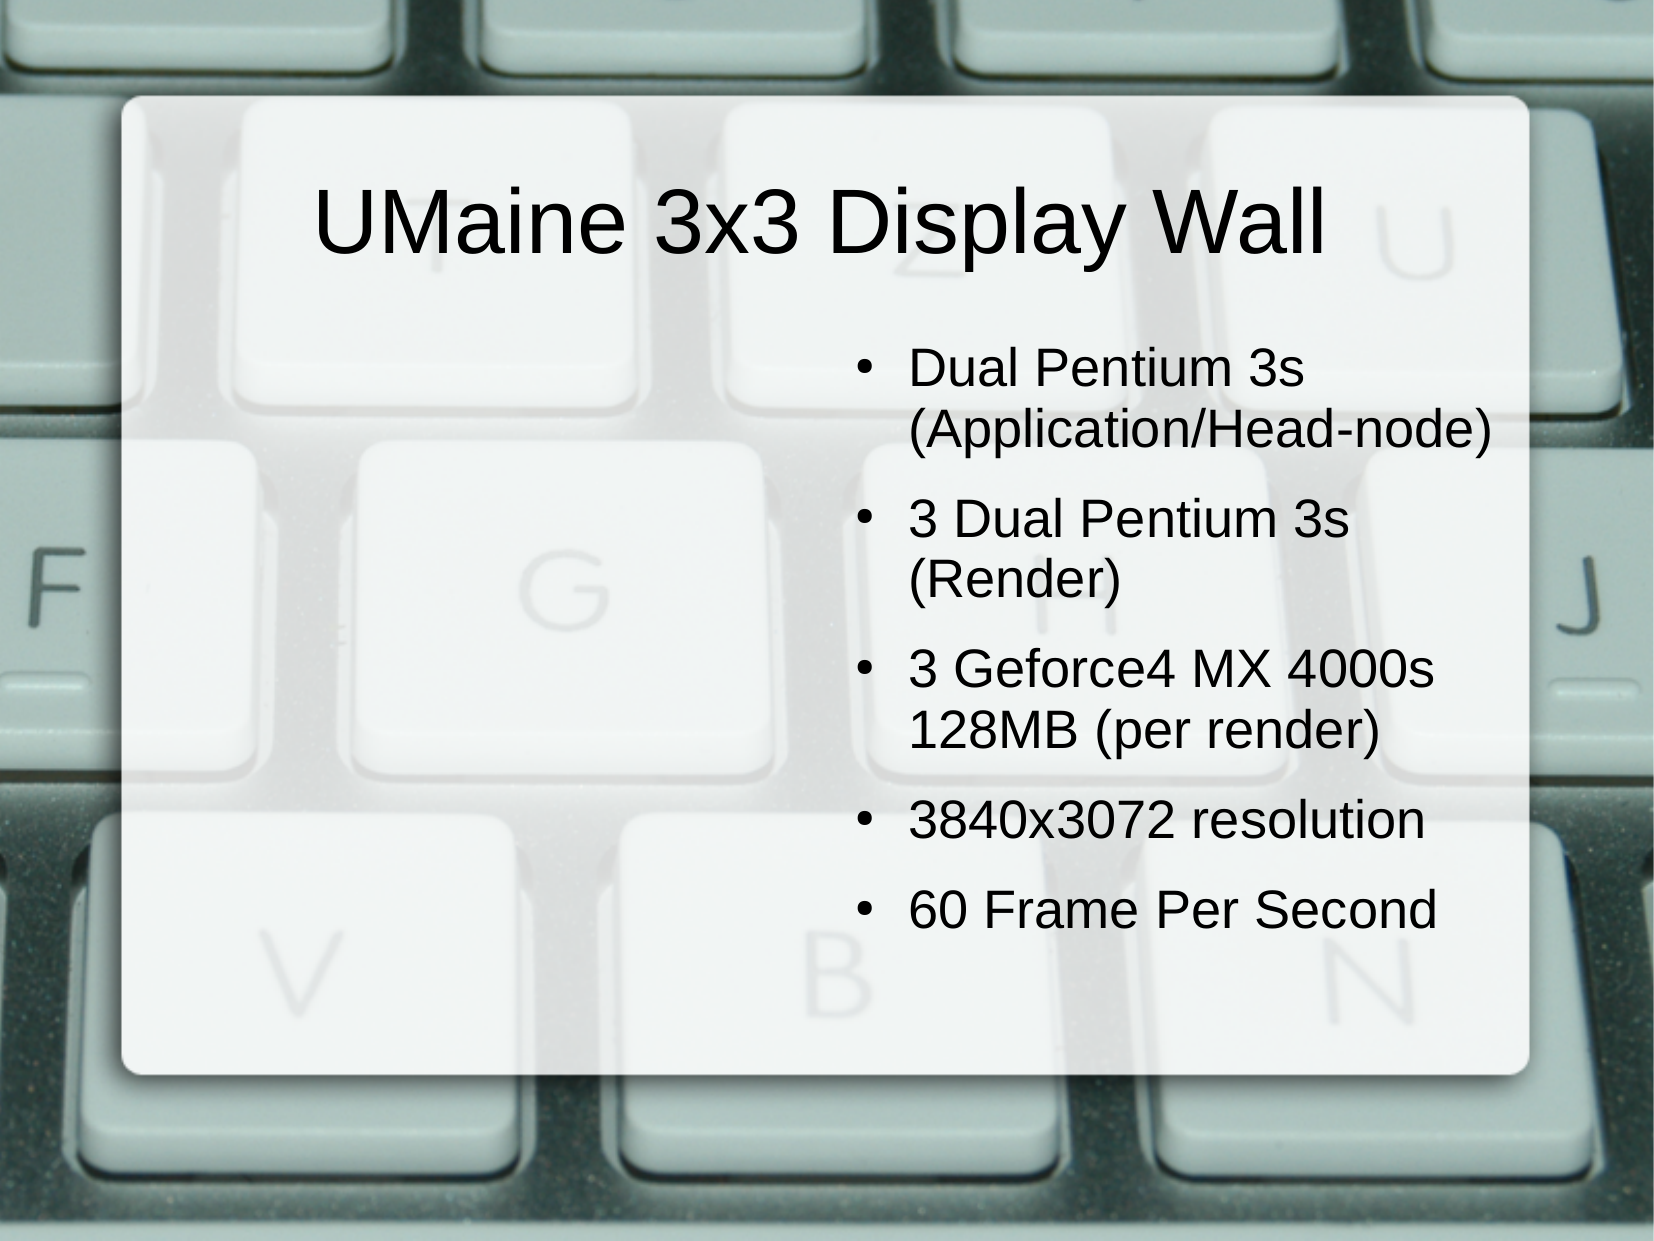

# UMaine 3x3 Display Wall
Dual Pentium 3s (Application/Head-node)
3 Dual Pentium 3s (Render)
3 Geforce4 MX 4000s 128MB (per render)
3840x3072 resolution
60 Frame Per Second